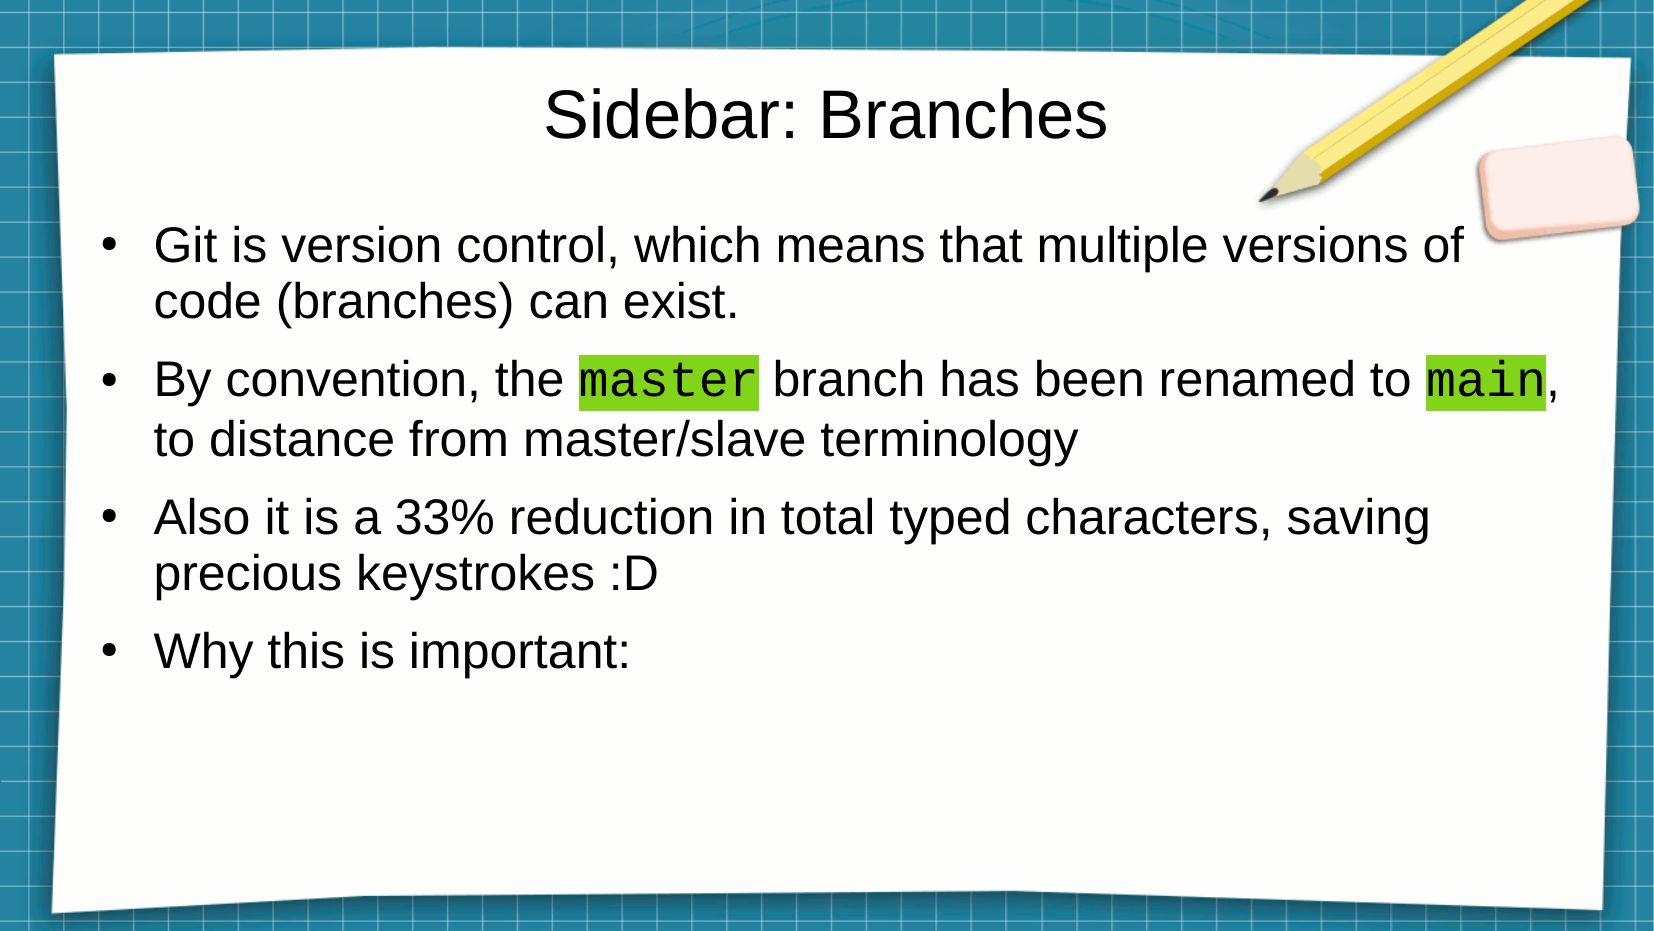

# Sidebar: Branches
Git is version control, which means that multiple versions of code (branches) can exist.
By convention, the master branch has been renamed to main, to distance from master/slave terminology
Also it is a 33% reduction in total typed characters, saving precious keystrokes :D
Why this is important: